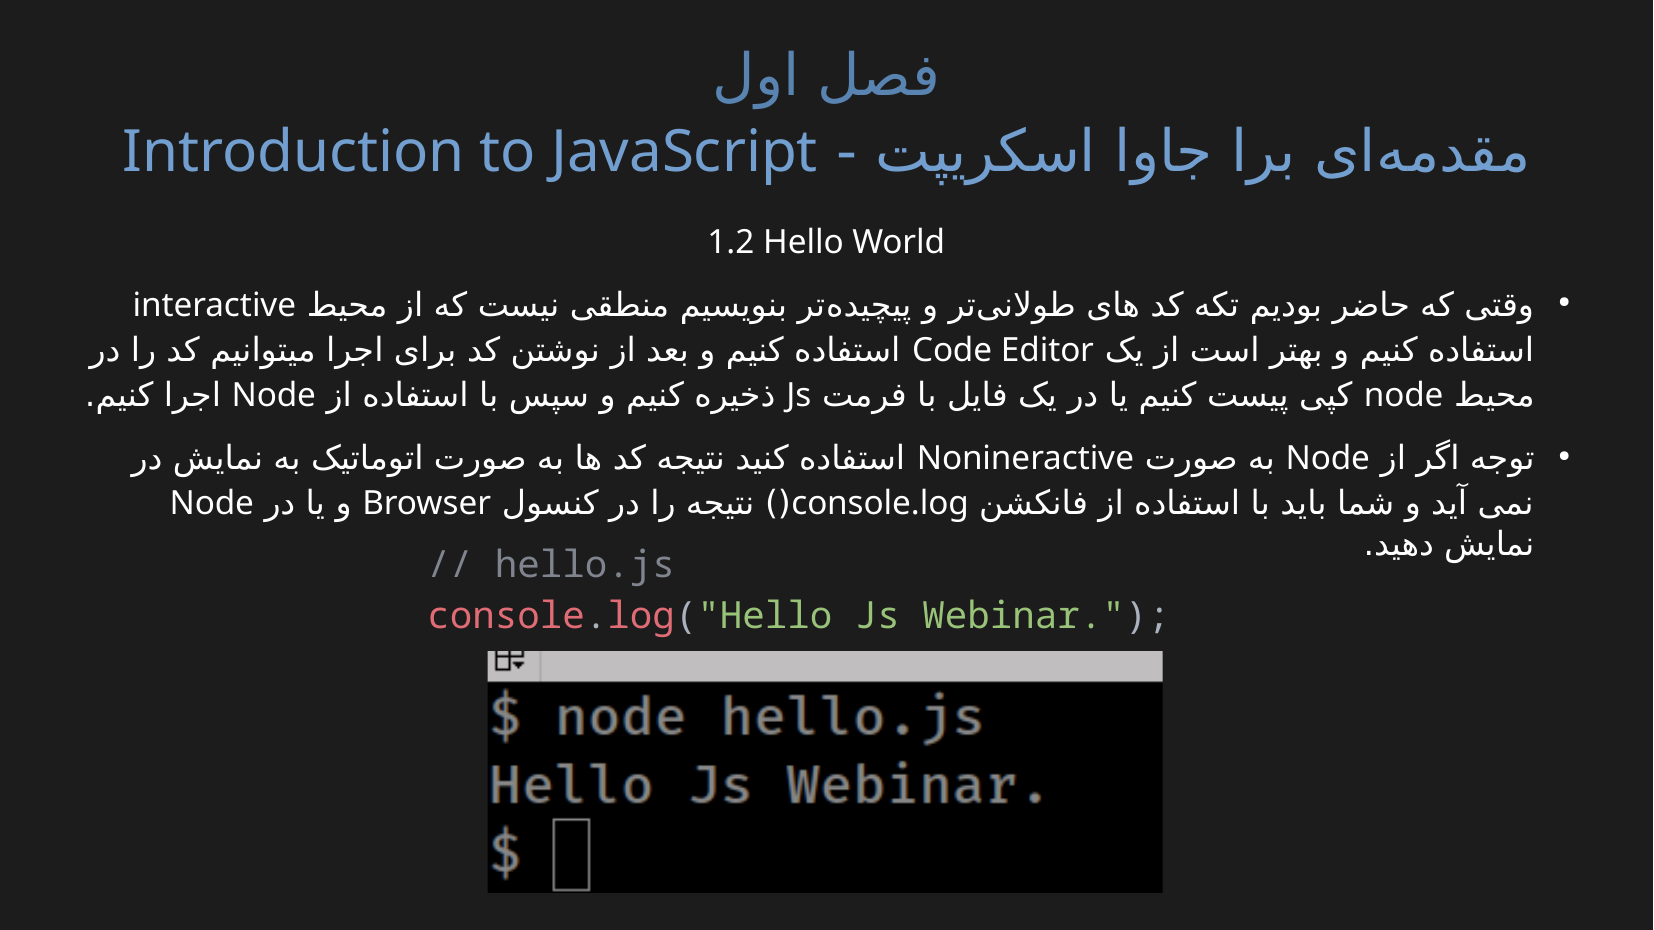

# فصل اول مقدمه‌ای برا جاوا اسکریپت - Introduction to JavaScript
1.2 Hello World
وقتی که حاضر بودیم تکه کد های طولانی‌تر و پیچیده‌تر بنویسیم منطقی نیست که از محیط interactive استفاده کنیم و بهتر است از یک Code Editor استفاده کنیم و بعد از نوشتن کد برای اجرا میتوانیم کد را در محیط node کپی پیست کنیم یا در یک فایل با فرمت Js ذخیره کنیم و سپس با استفاده از Node اجرا کنیم.
توجه اگر از Node به صورت Nonineractive استفاده کنید نتیجه کد ها به صورت اتوماتیک به نمایش در نمی آید و شما باید با استفاده از فانکشن console.log() نتیجه را در کنسول Browser و یا در Node نمایش دهید.
// hello.js
console.log("Hello Js Webinar.");